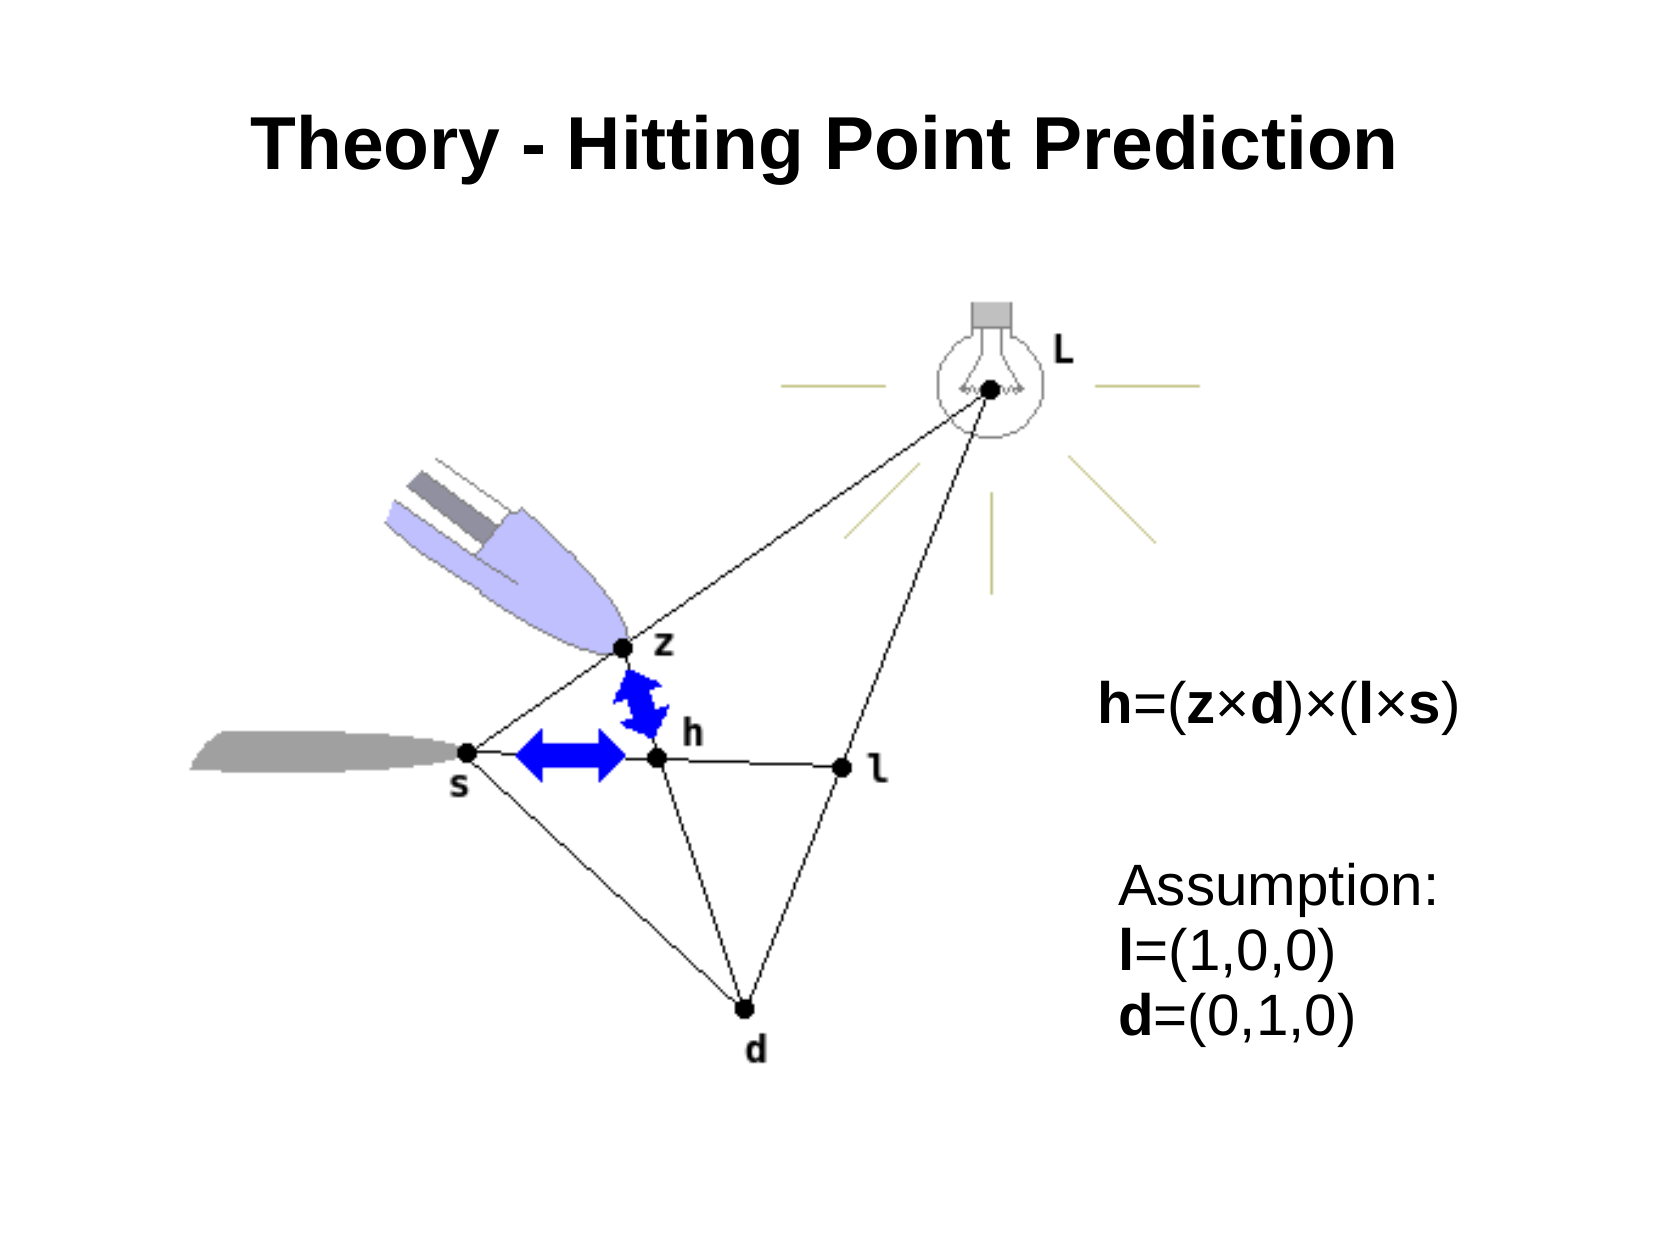

Theory - Hitting Point Prediction
h=(z×d)×(l×s)
Assumption:
l=(1,0,0)
d=(0,1,0)